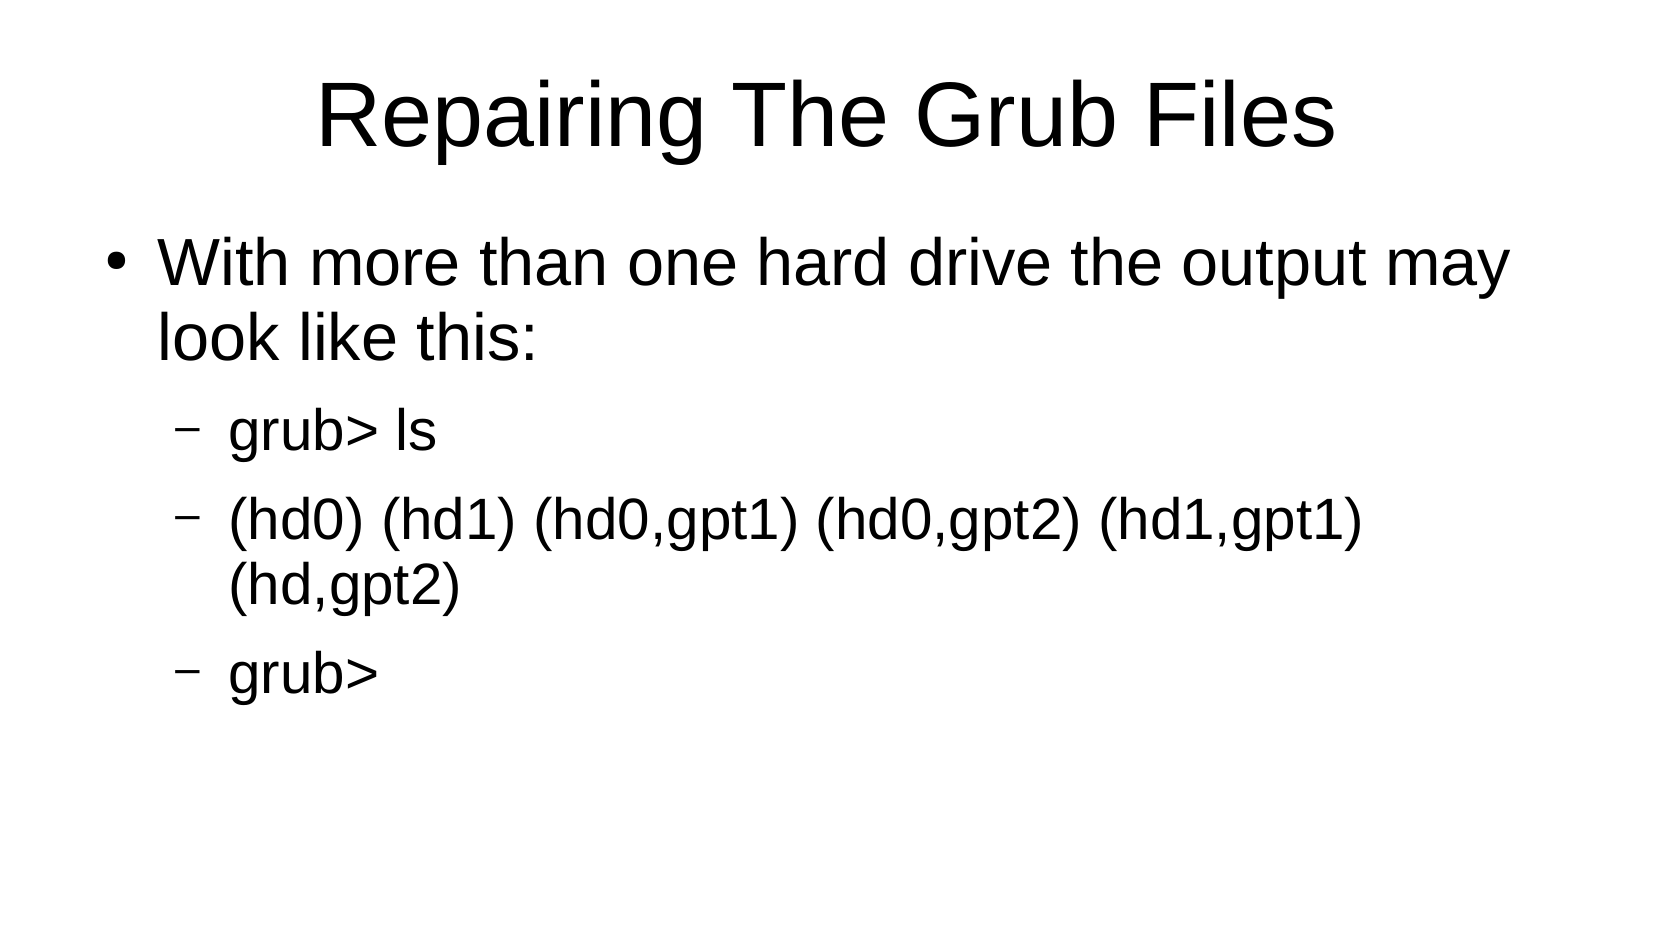

# Repairing The Grub Files
With more than one hard drive the output may look like this:
grub> ls
(hd0) (hd1) (hd0,gpt1) (hd0,gpt2) (hd1,gpt1) (hd,gpt2)
grub>